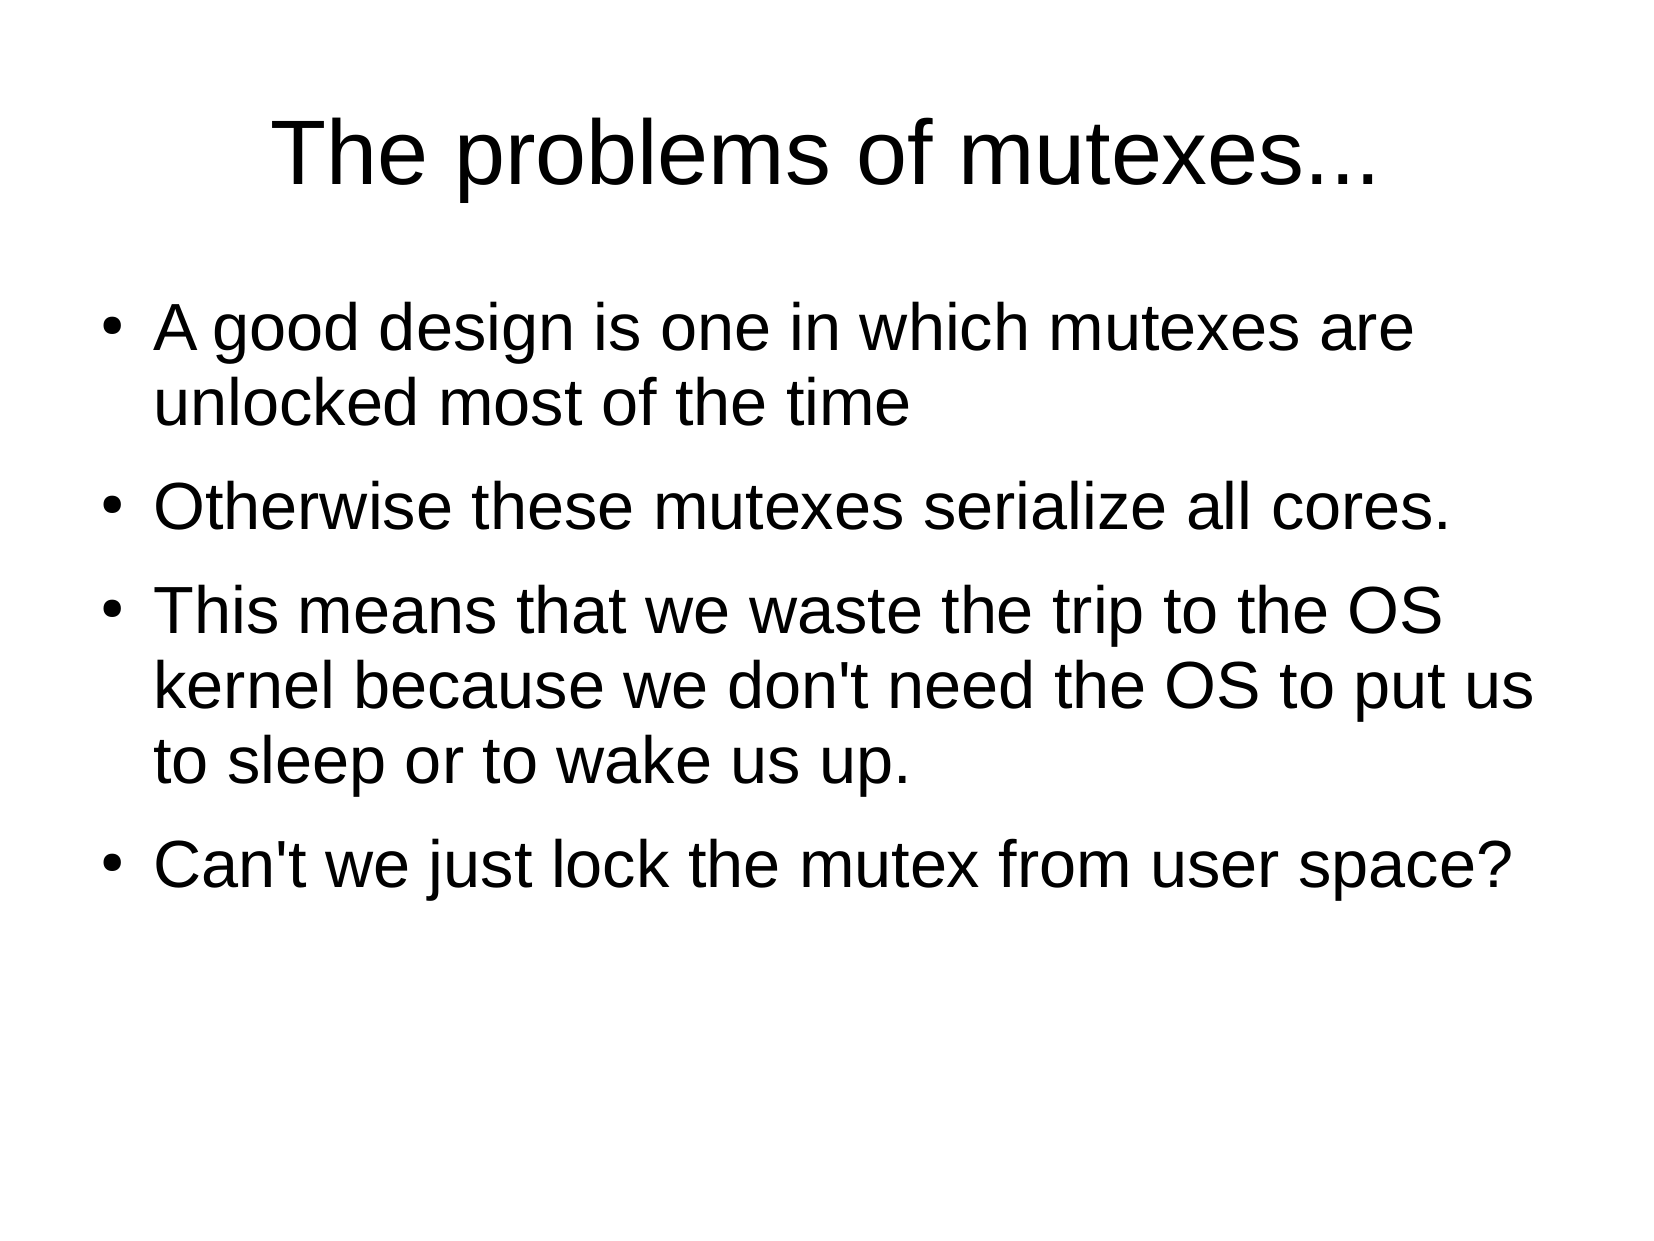

# The problems of mutexes...
A good design is one in which mutexes are unlocked most of the time
Otherwise these mutexes serialize all cores.
This means that we waste the trip to the OS kernel because we don't need the OS to put us to sleep or to wake us up.
Can't we just lock the mutex from user space?